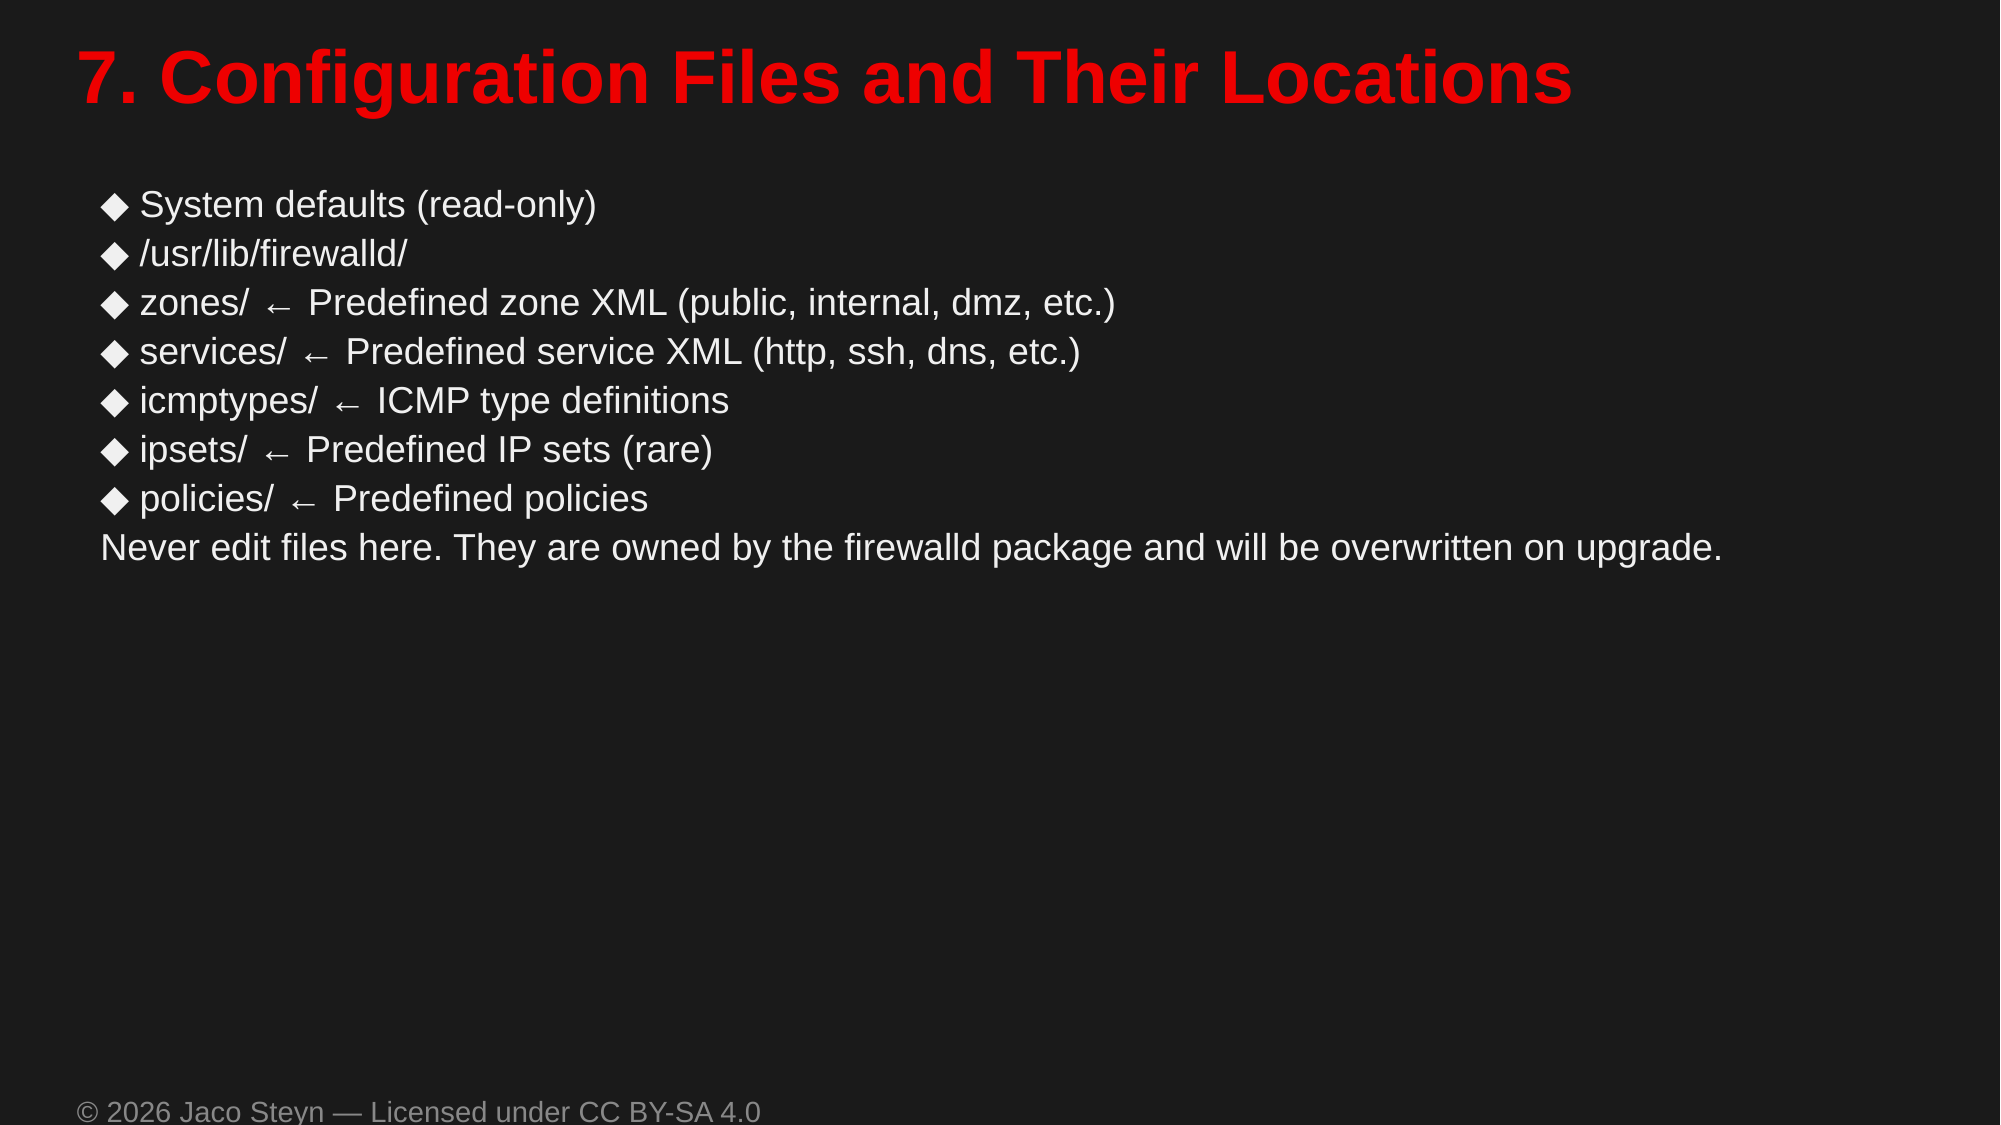

7. Configuration Files and Their Locations
◆ System defaults (read-only)
◆ /usr/lib/firewalld/
◆ zones/ ← Predefined zone XML (public, internal, dmz, etc.)
◆ services/ ← Predefined service XML (http, ssh, dns, etc.)
◆ icmptypes/ ← ICMP type definitions
◆ ipsets/ ← Predefined IP sets (rare)
◆ policies/ ← Predefined policies
Never edit files here. They are owned by the firewalld package and will be overwritten on upgrade.
© 2026 Jaco Steyn — Licensed under CC BY-SA 4.0